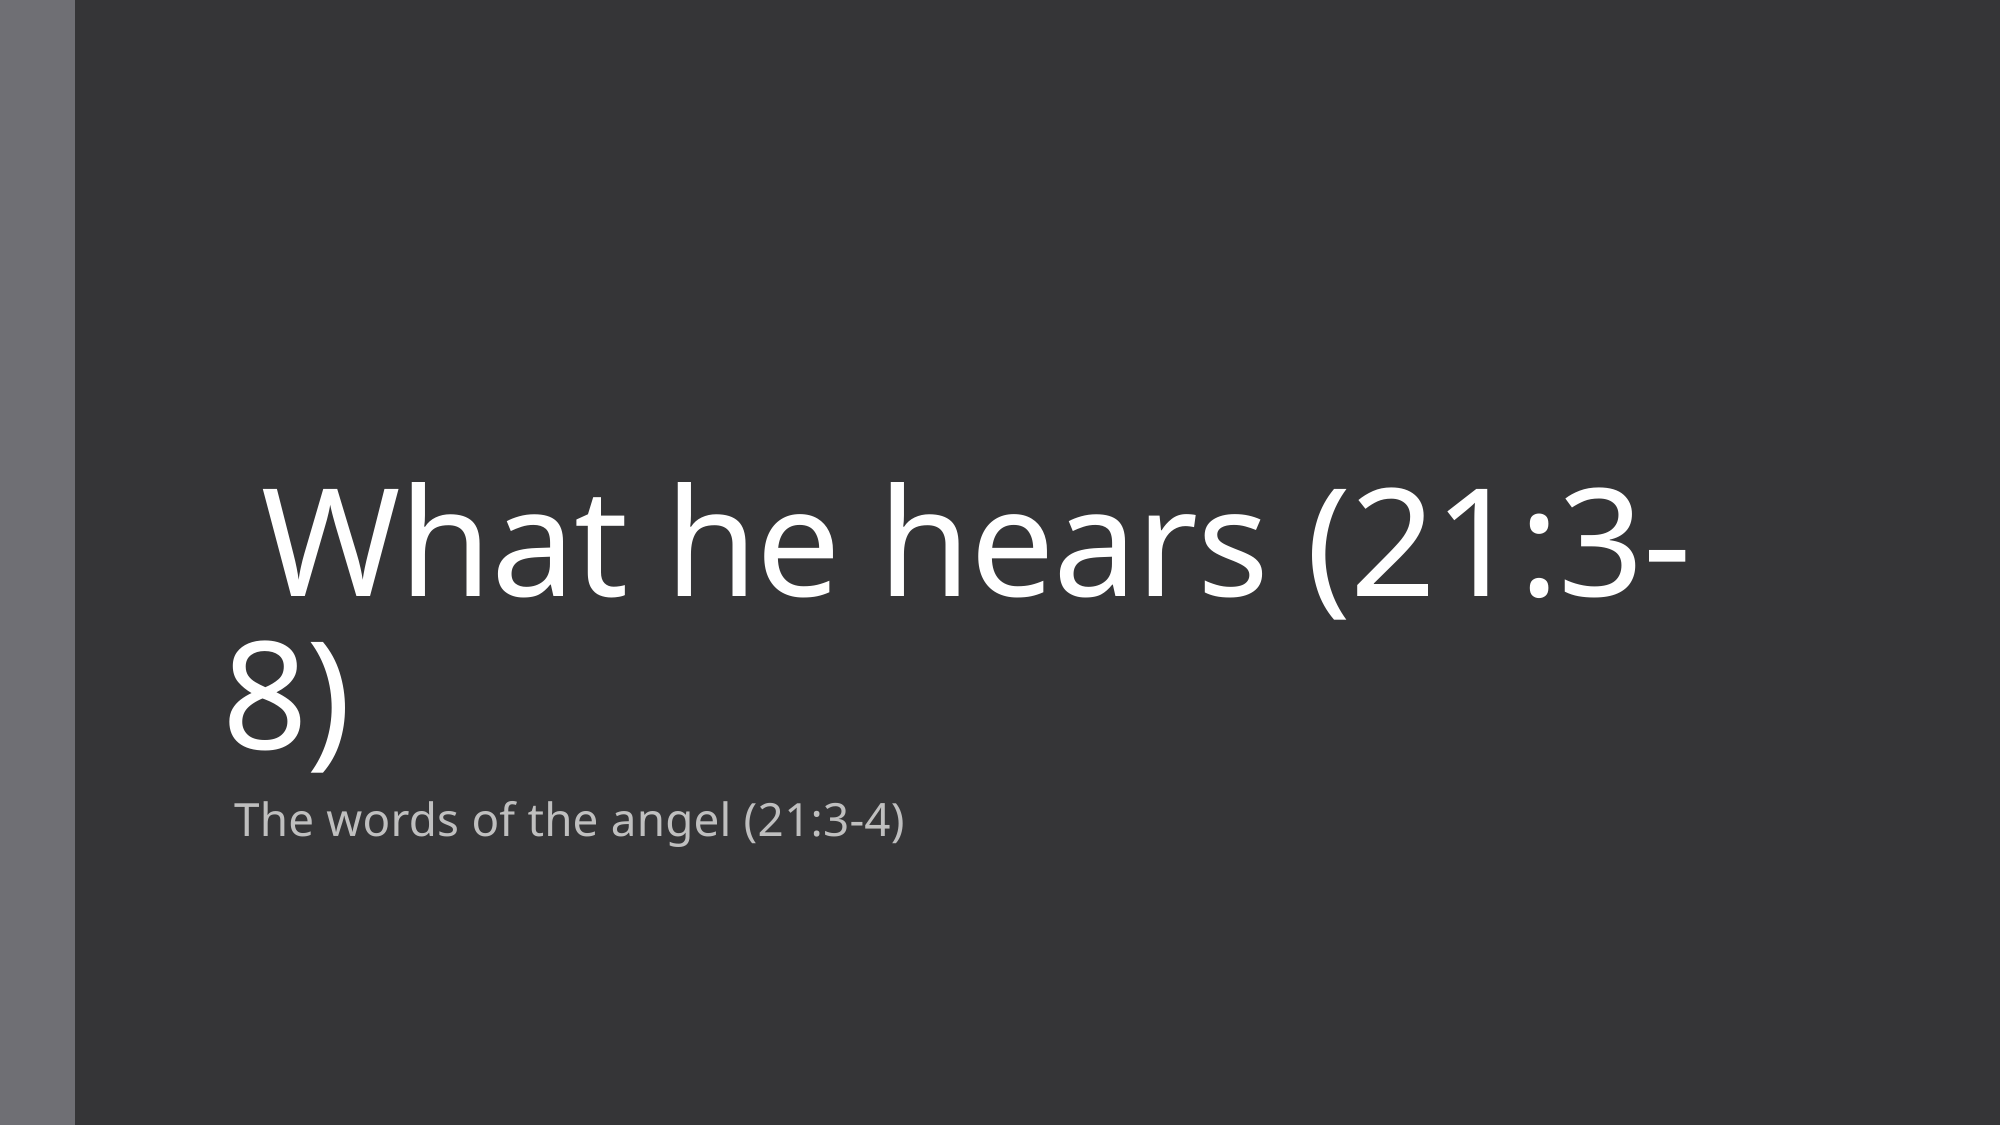

# What he hears (21:3-8)
 The words of the angel (21:3-4)